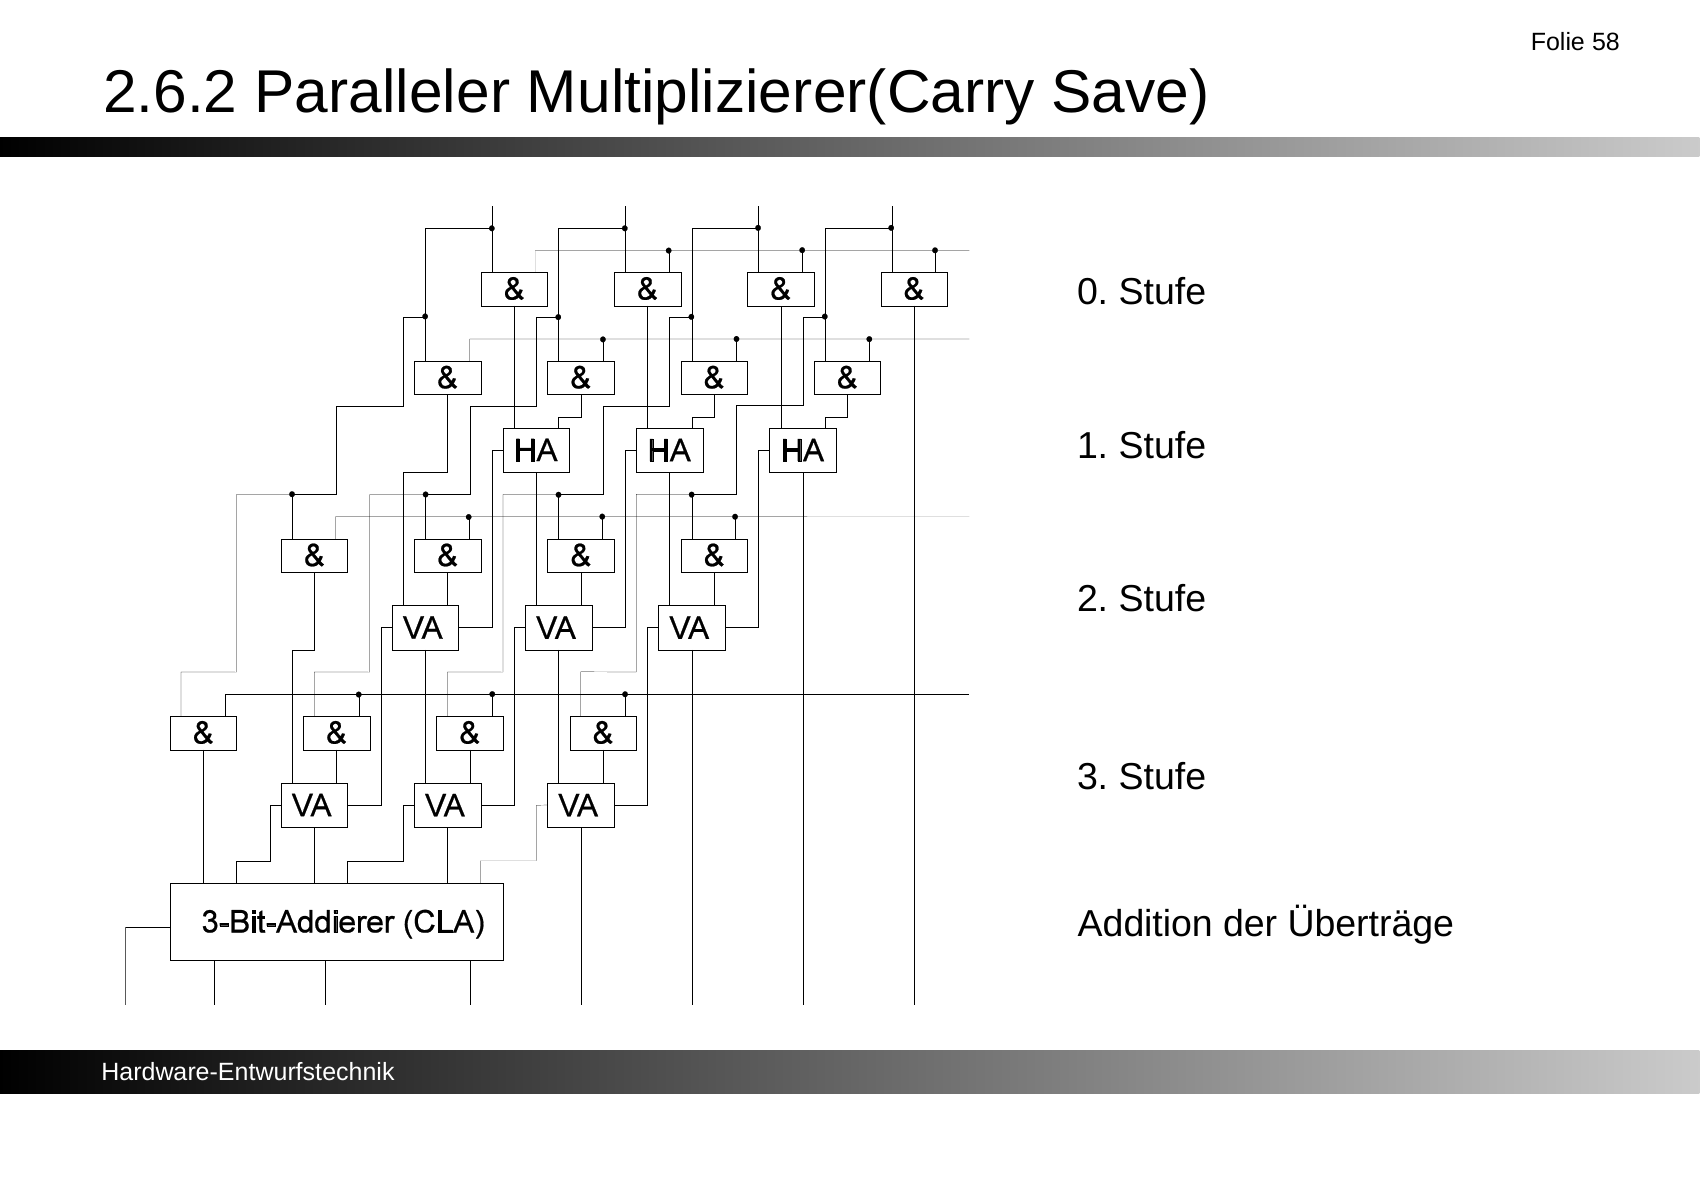

# 2.6.2 Paralleler Multiplizierer(Carry Save)
0. Stufe
1. Stufe
2. Stufe
3. Stufe
Addition der Überträge